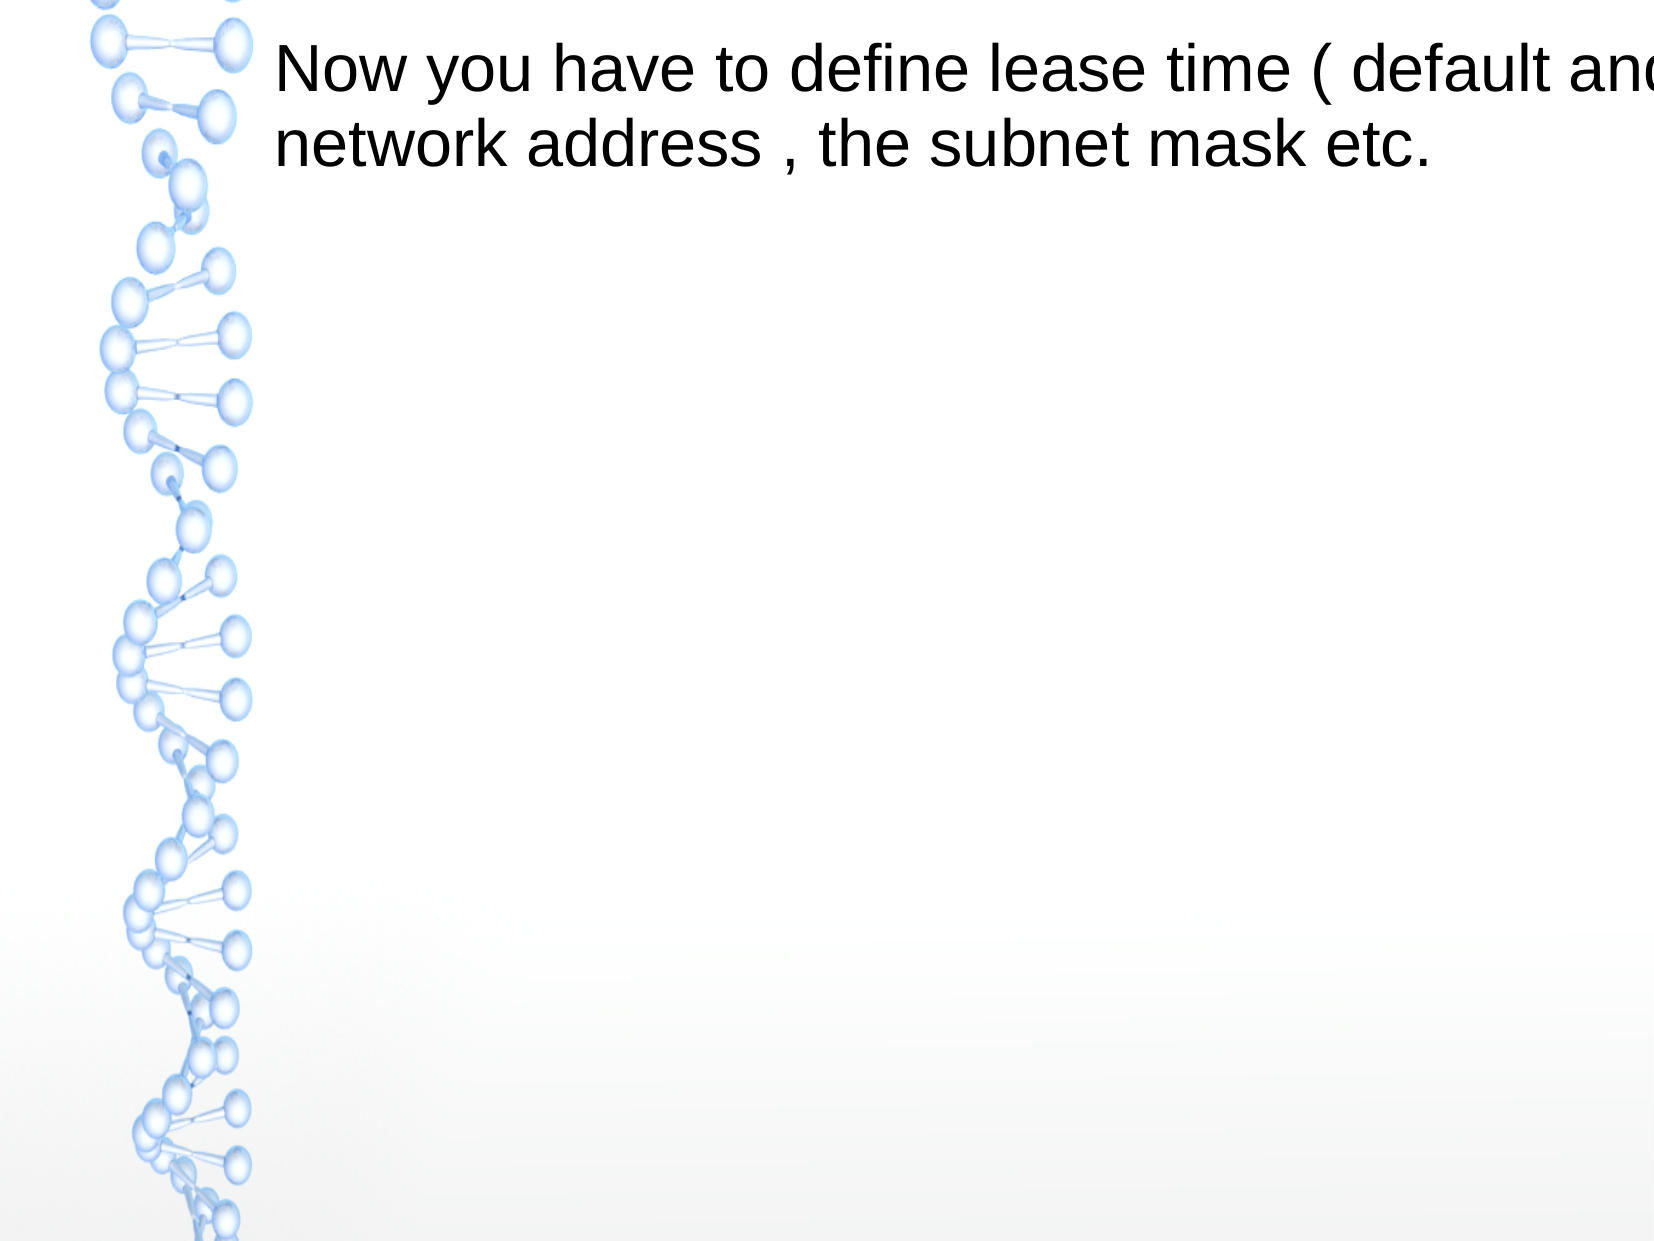

Now you have to define lease time ( default and max lease time ) optional domain name and domain name servers , the range of IP addresses that you want DHCP server to assign to hosts , the network address , the subnet mask etc.